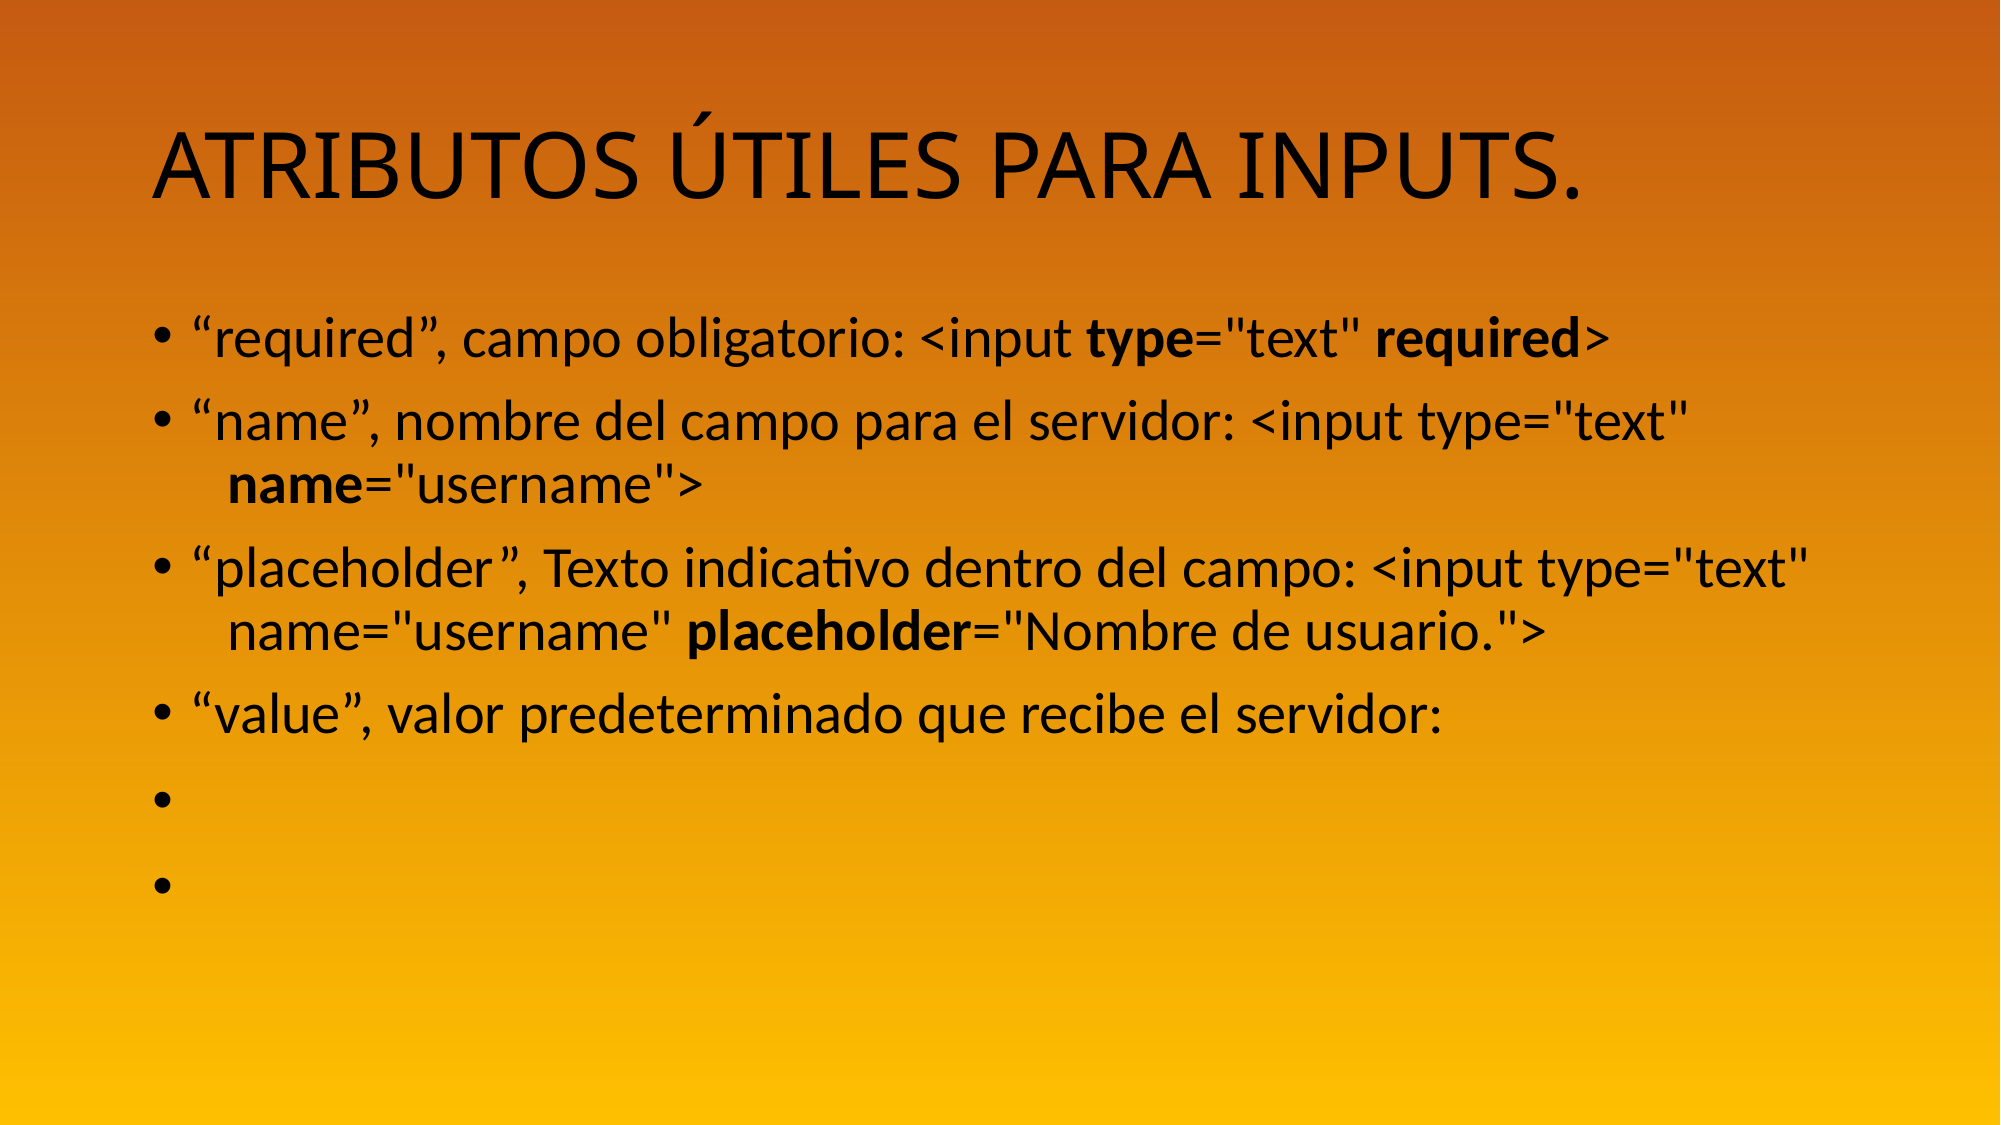

# ATRIBUTOS ÚTILES PARA INPUTS.
“required”, campo obligatorio: <input type="text" required>
“name”, nombre del campo para el servidor: <input type="text" name="username">
“placeholder”, Texto indicativo dentro del campo: <input type="text" name="username" placeholder="Nombre de usuario.">
“value”, valor predeterminado que recibe el servidor: